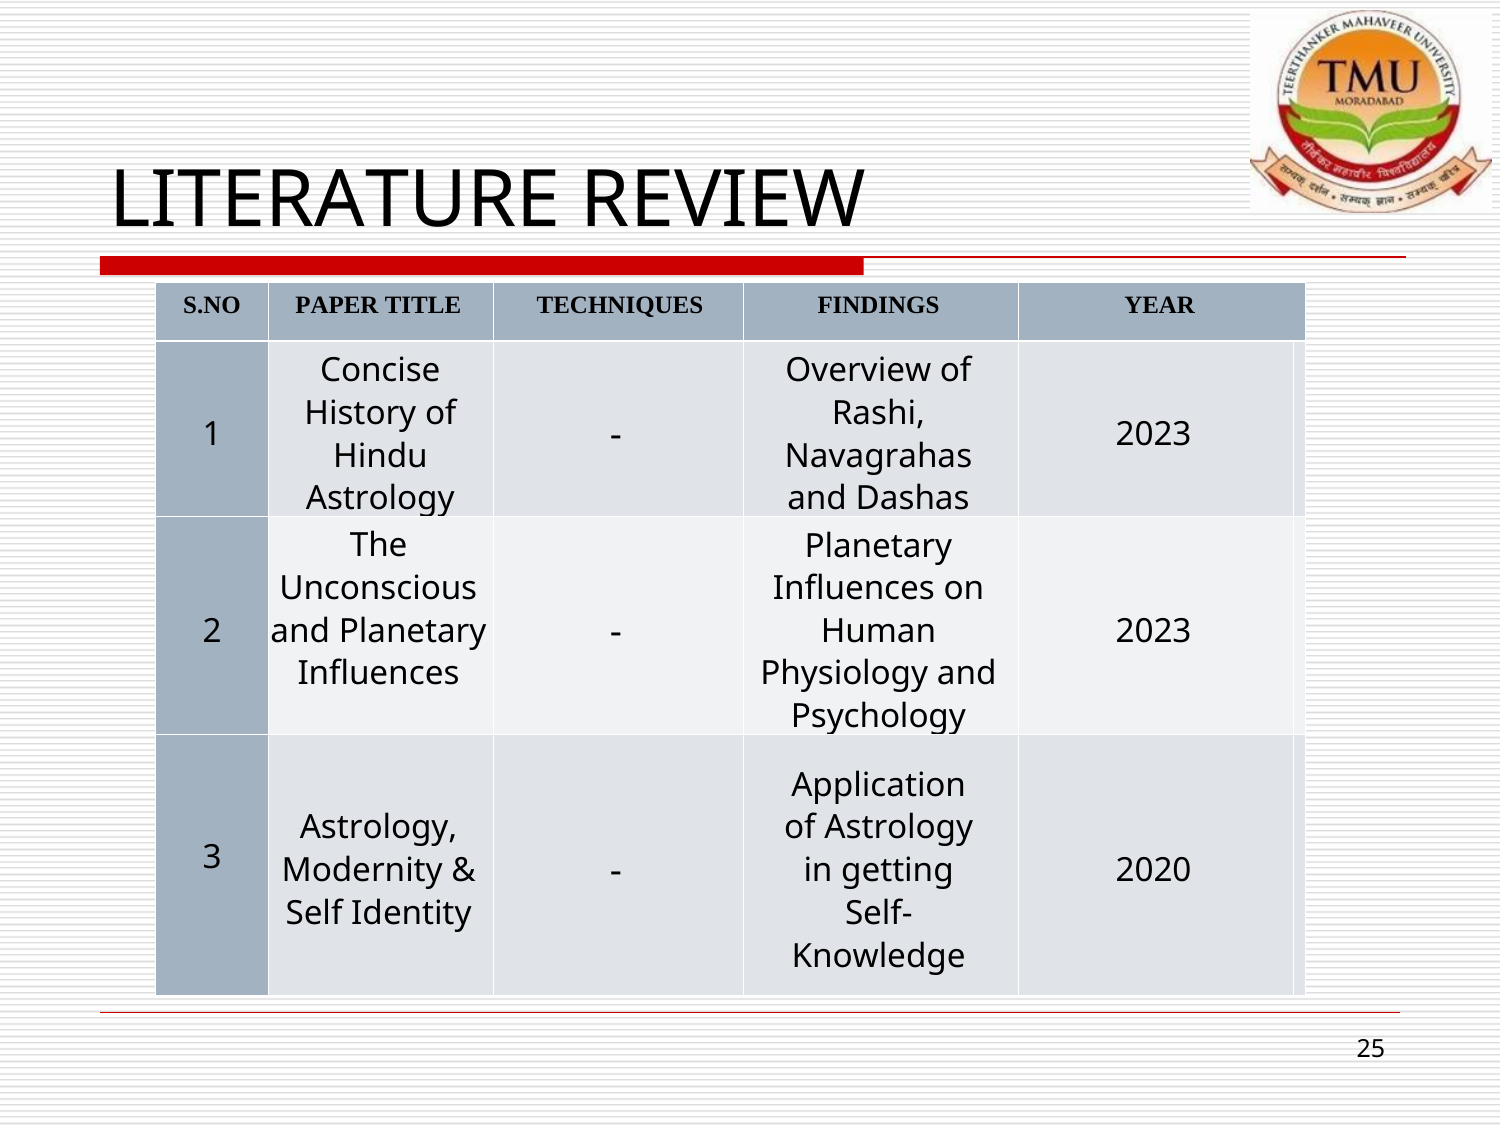

LITERATURE REVIEW
| S.NO | PAPER TITLE | TECHNIQUES | FINDINGS | YEAR | |
| --- | --- | --- | --- | --- | --- |
| 1 | Concise History of Hindu Astrology | - | Overview of Rashi, Navagrahas and Dashas | 2023 | |
| 2 | The Unconscious and Planetary Influences | - | Planetary Influences on Human Physiology and Psychology | 2023 | |
| 3 | Astrology, Modernity & Self Identity | - | Application of Astrology in getting Self- Knowledge | 2020 | |
#